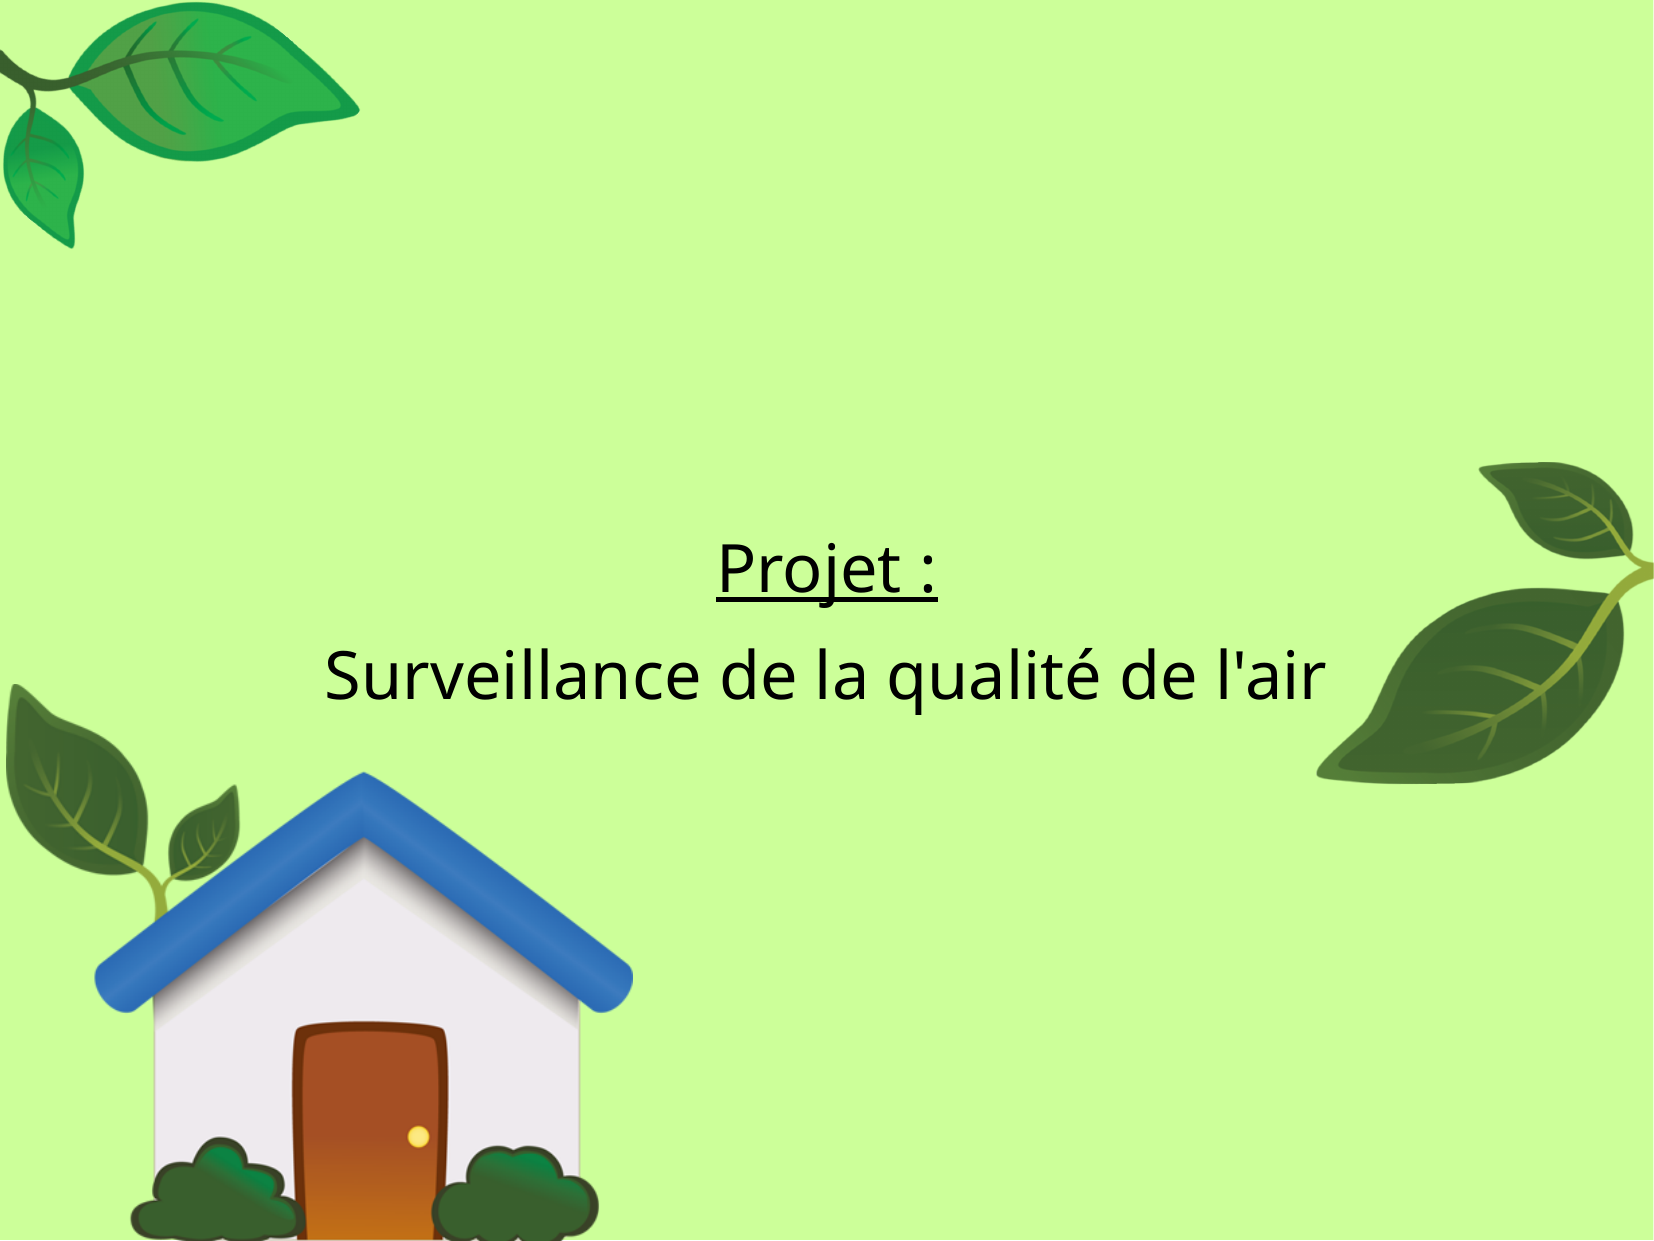

# Projet :
Surveillance de la qualité de l'air